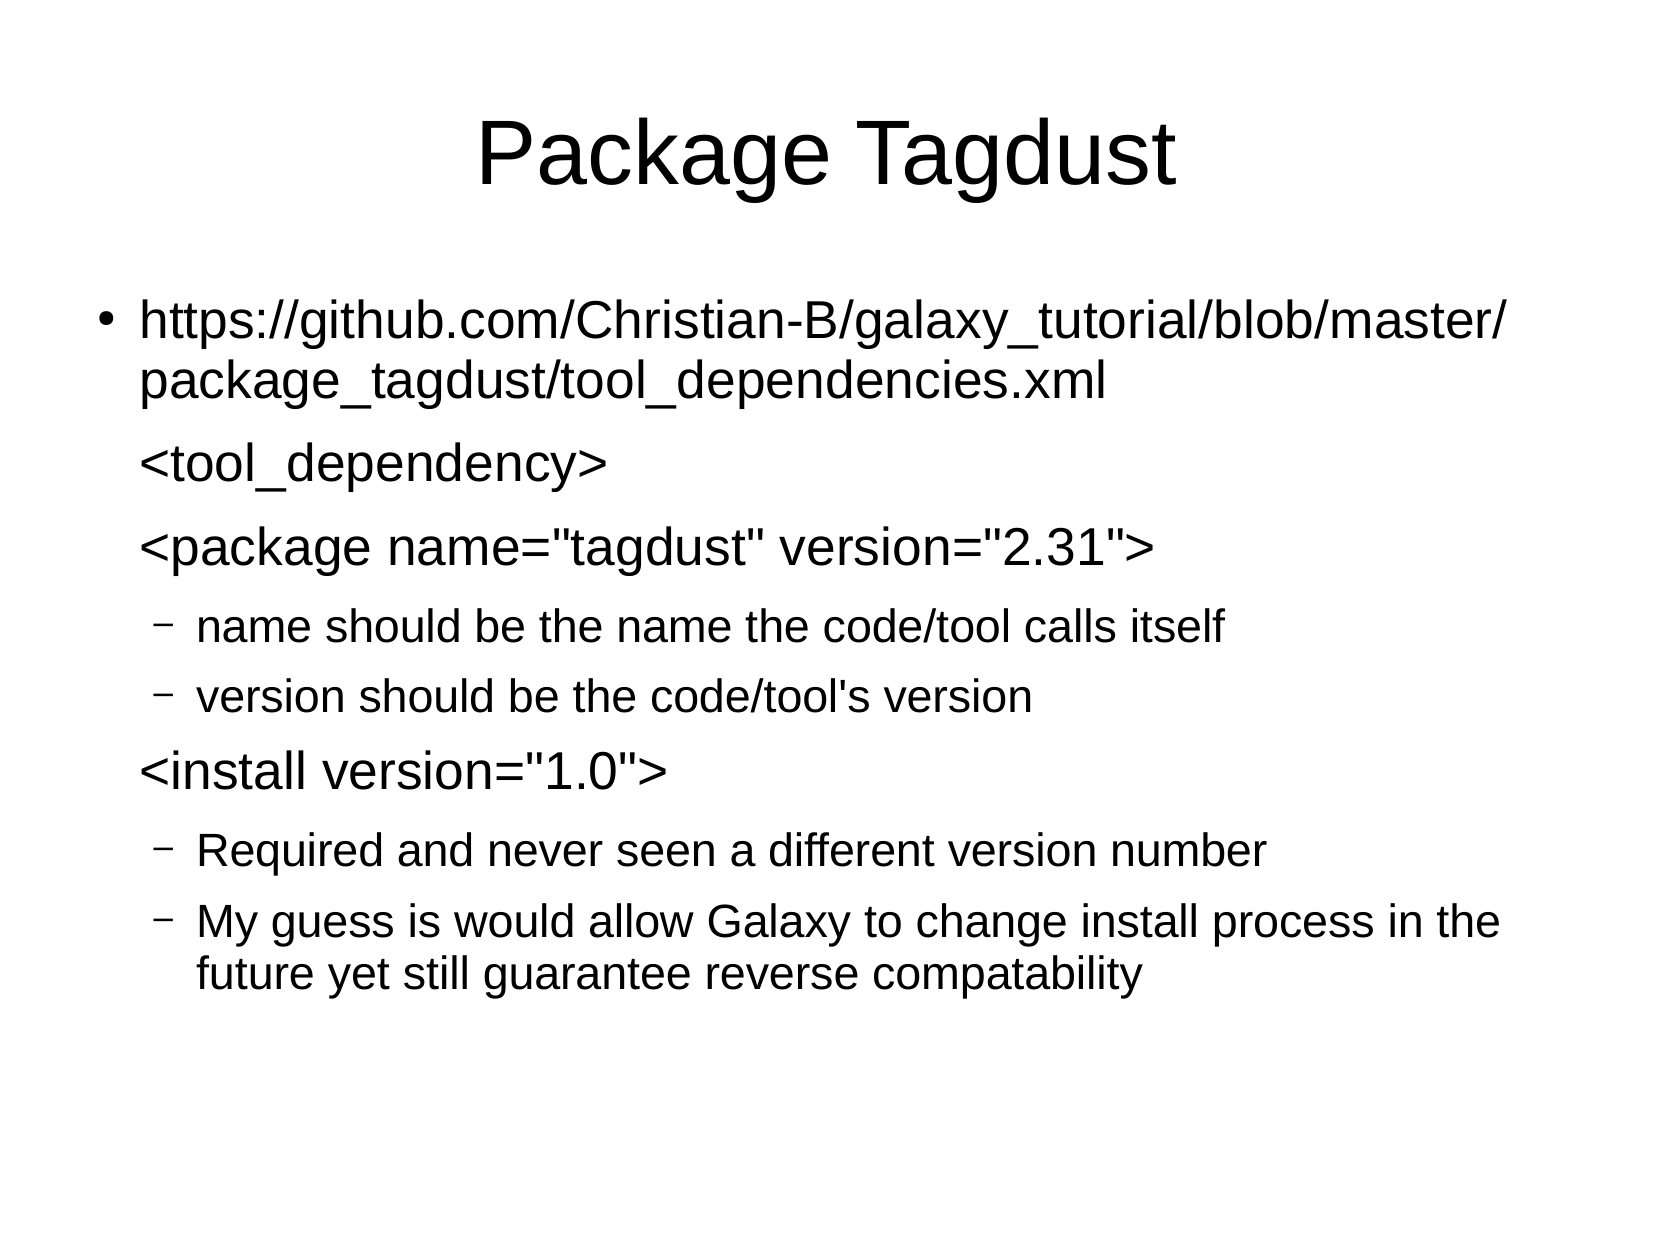

# Package Tagdust
https://github.com/Christian-B/galaxy_tutorial/blob/master/package_tagdust/tool_dependencies.xml
<tool_dependency>
<package name="tagdust" version="2.31">
name should be the name the code/tool calls itself
version should be the code/tool's version
<install version="1.0">
Required and never seen a different version number
My guess is would allow Galaxy to change install process in the future yet still guarantee reverse compatability